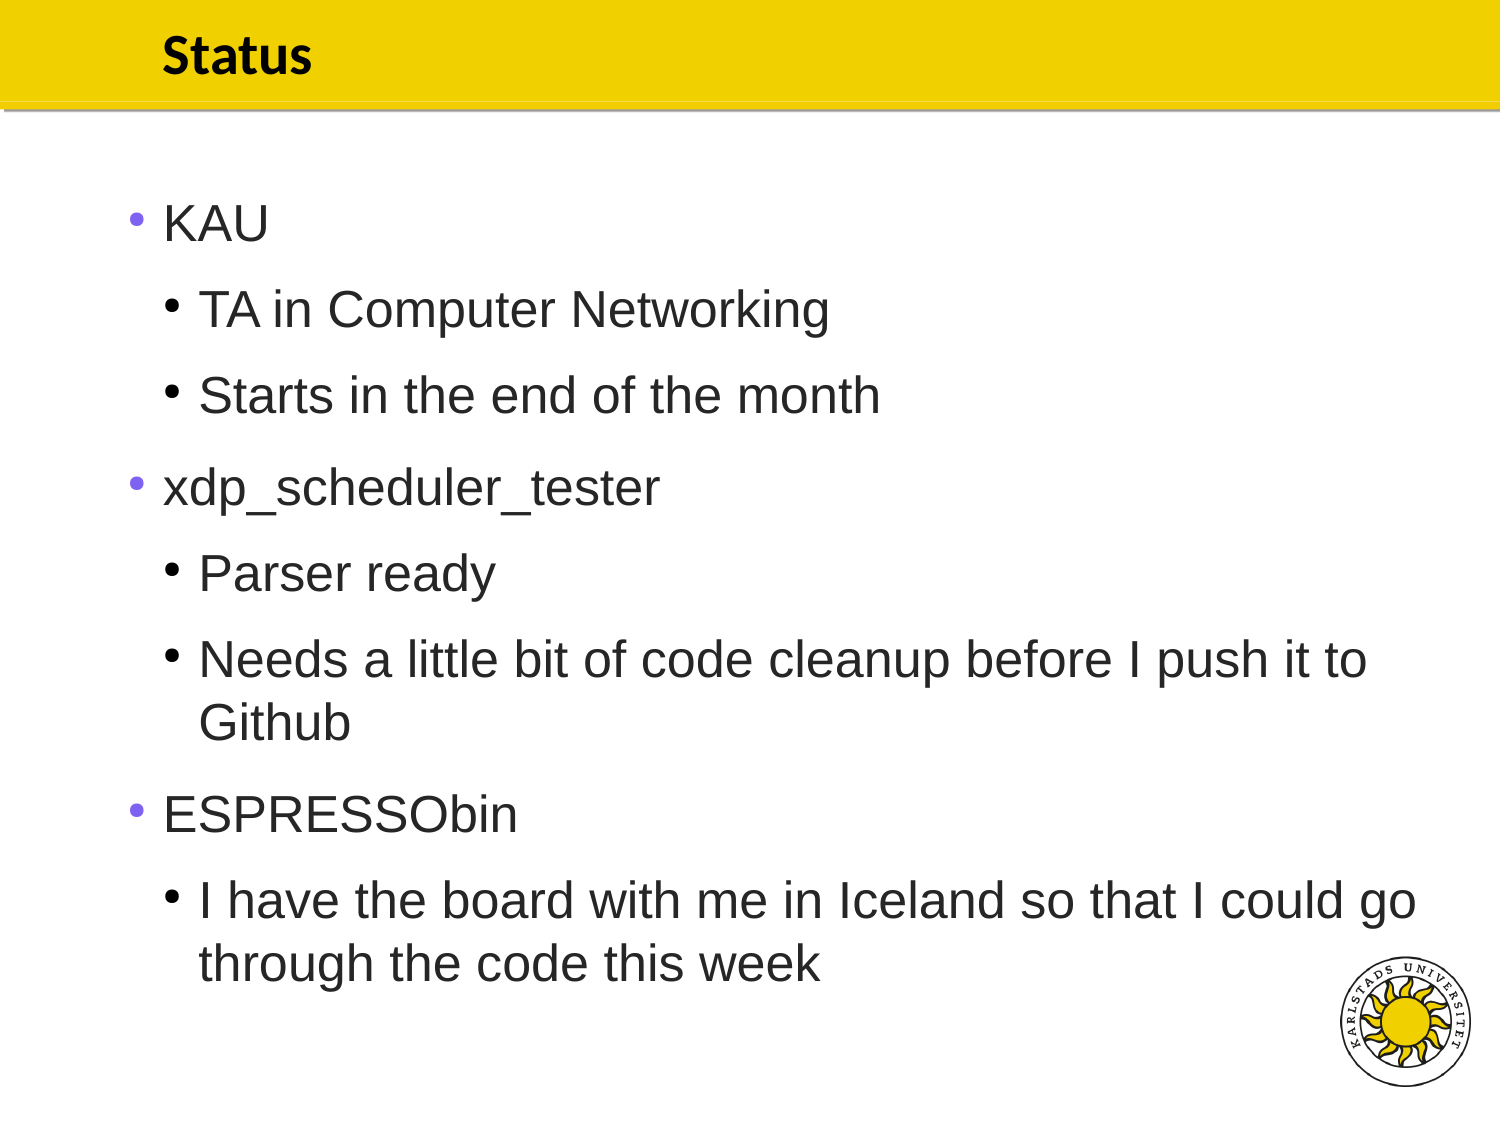

# Status
KAU
TA in Computer Networking
Starts in the end of the month
xdp_scheduler_tester
Parser ready
Needs a little bit of code cleanup before I push it to Github
ESPRESSObin
I have the board with me in Iceland so that I could go through the code this week